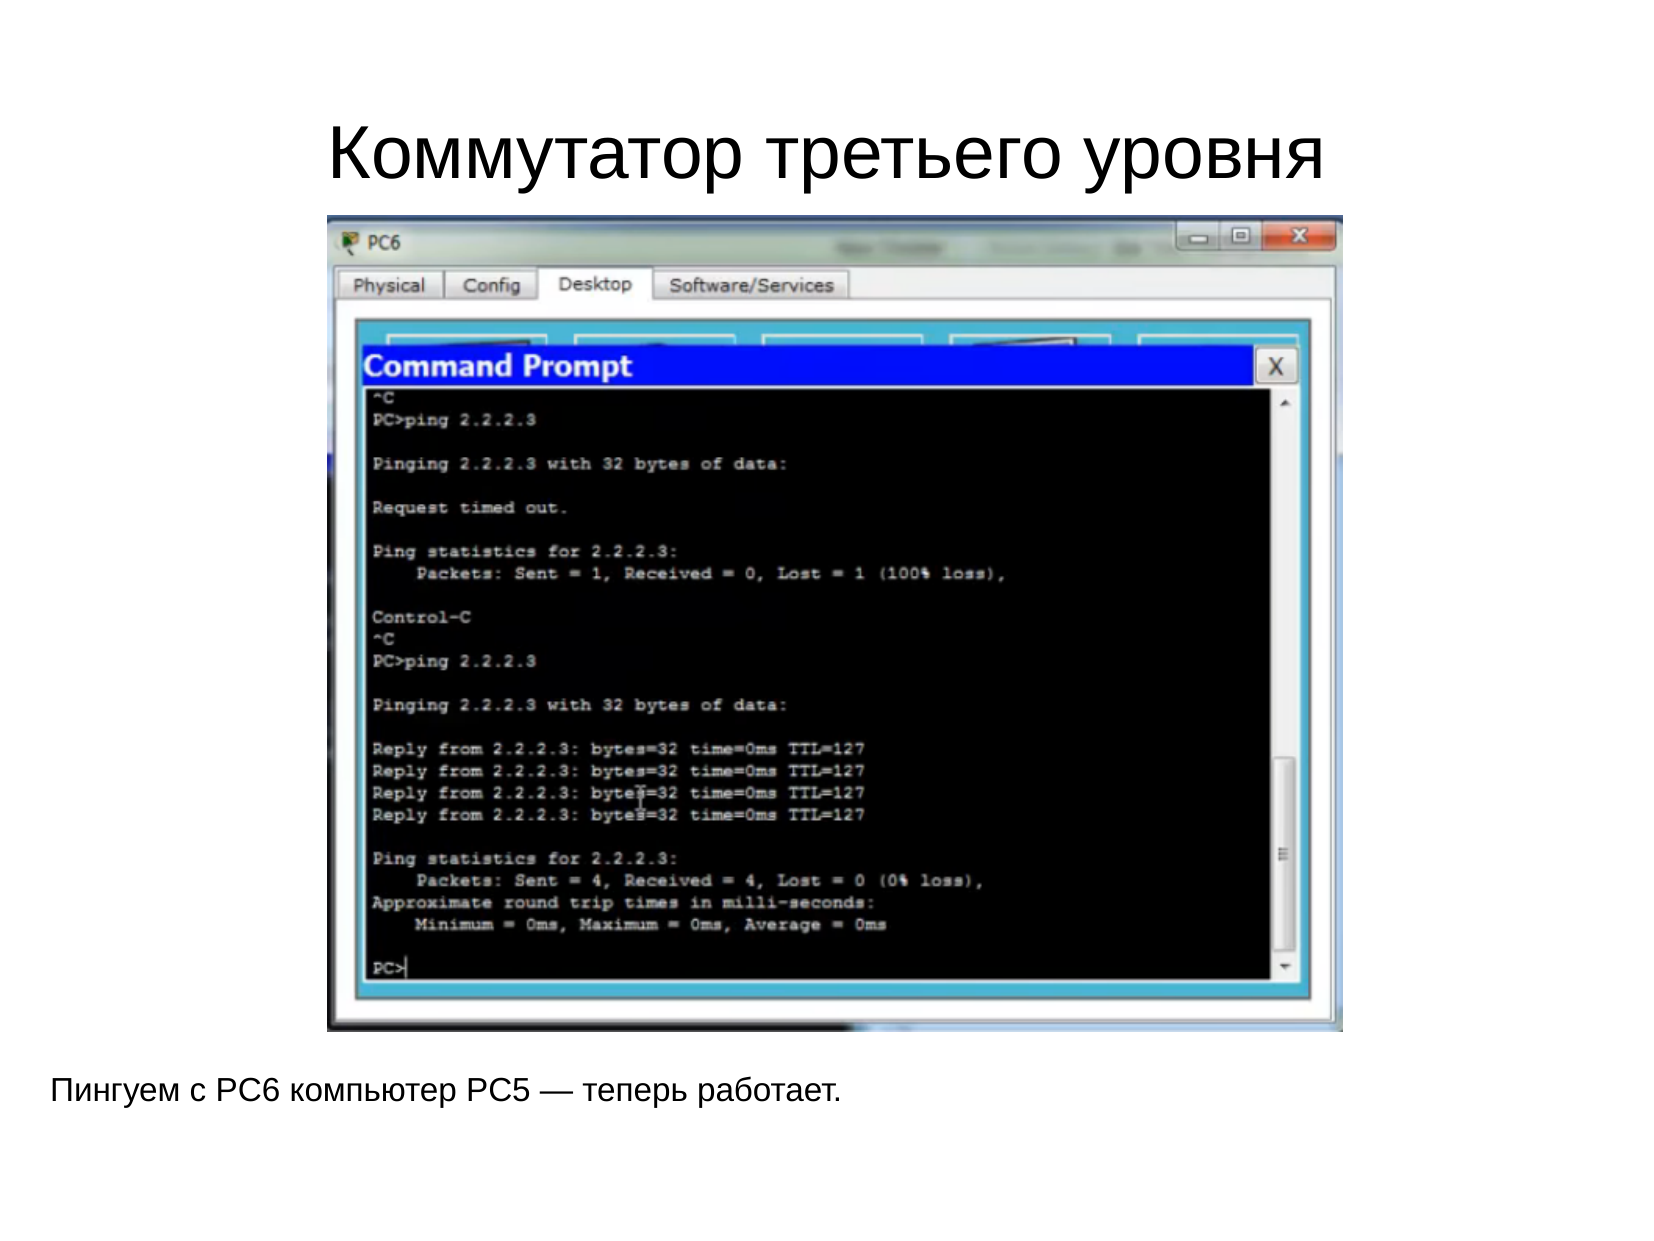

# Коммутатор третьего уровня
Пингуем c PC6 компьютер PC5 — теперь работает.